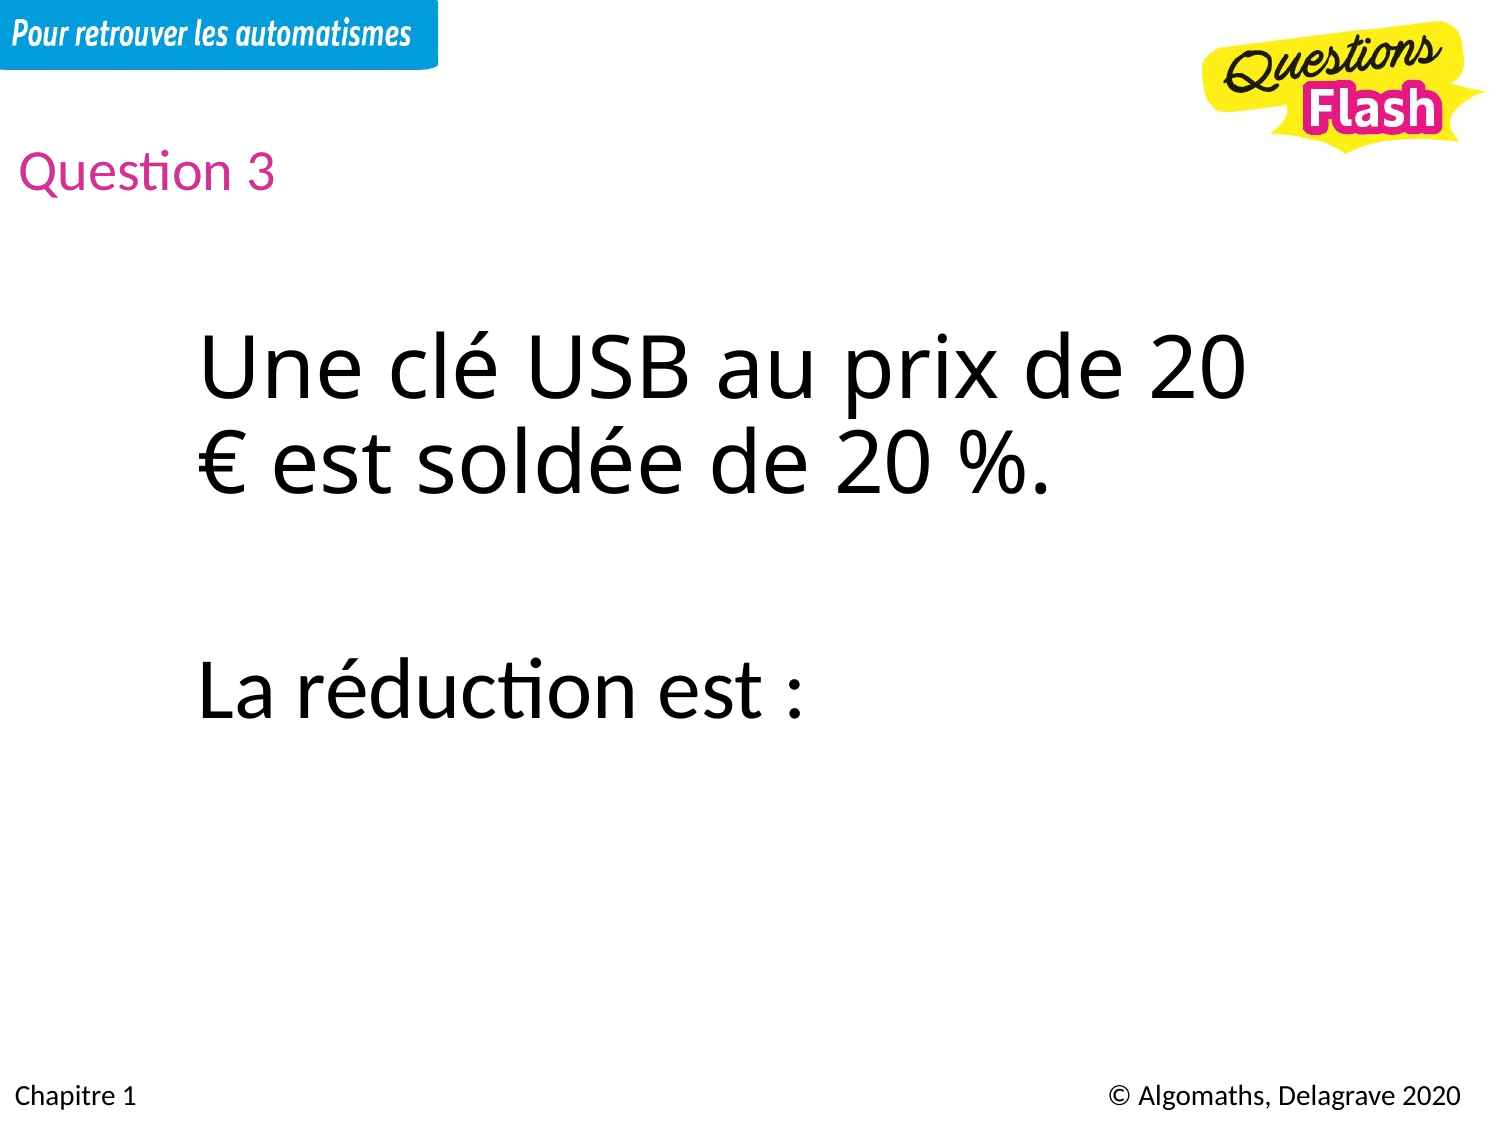

Question 3
# Une clé USB au prix de 20 € est soldée de 20 %.
La réduction est :